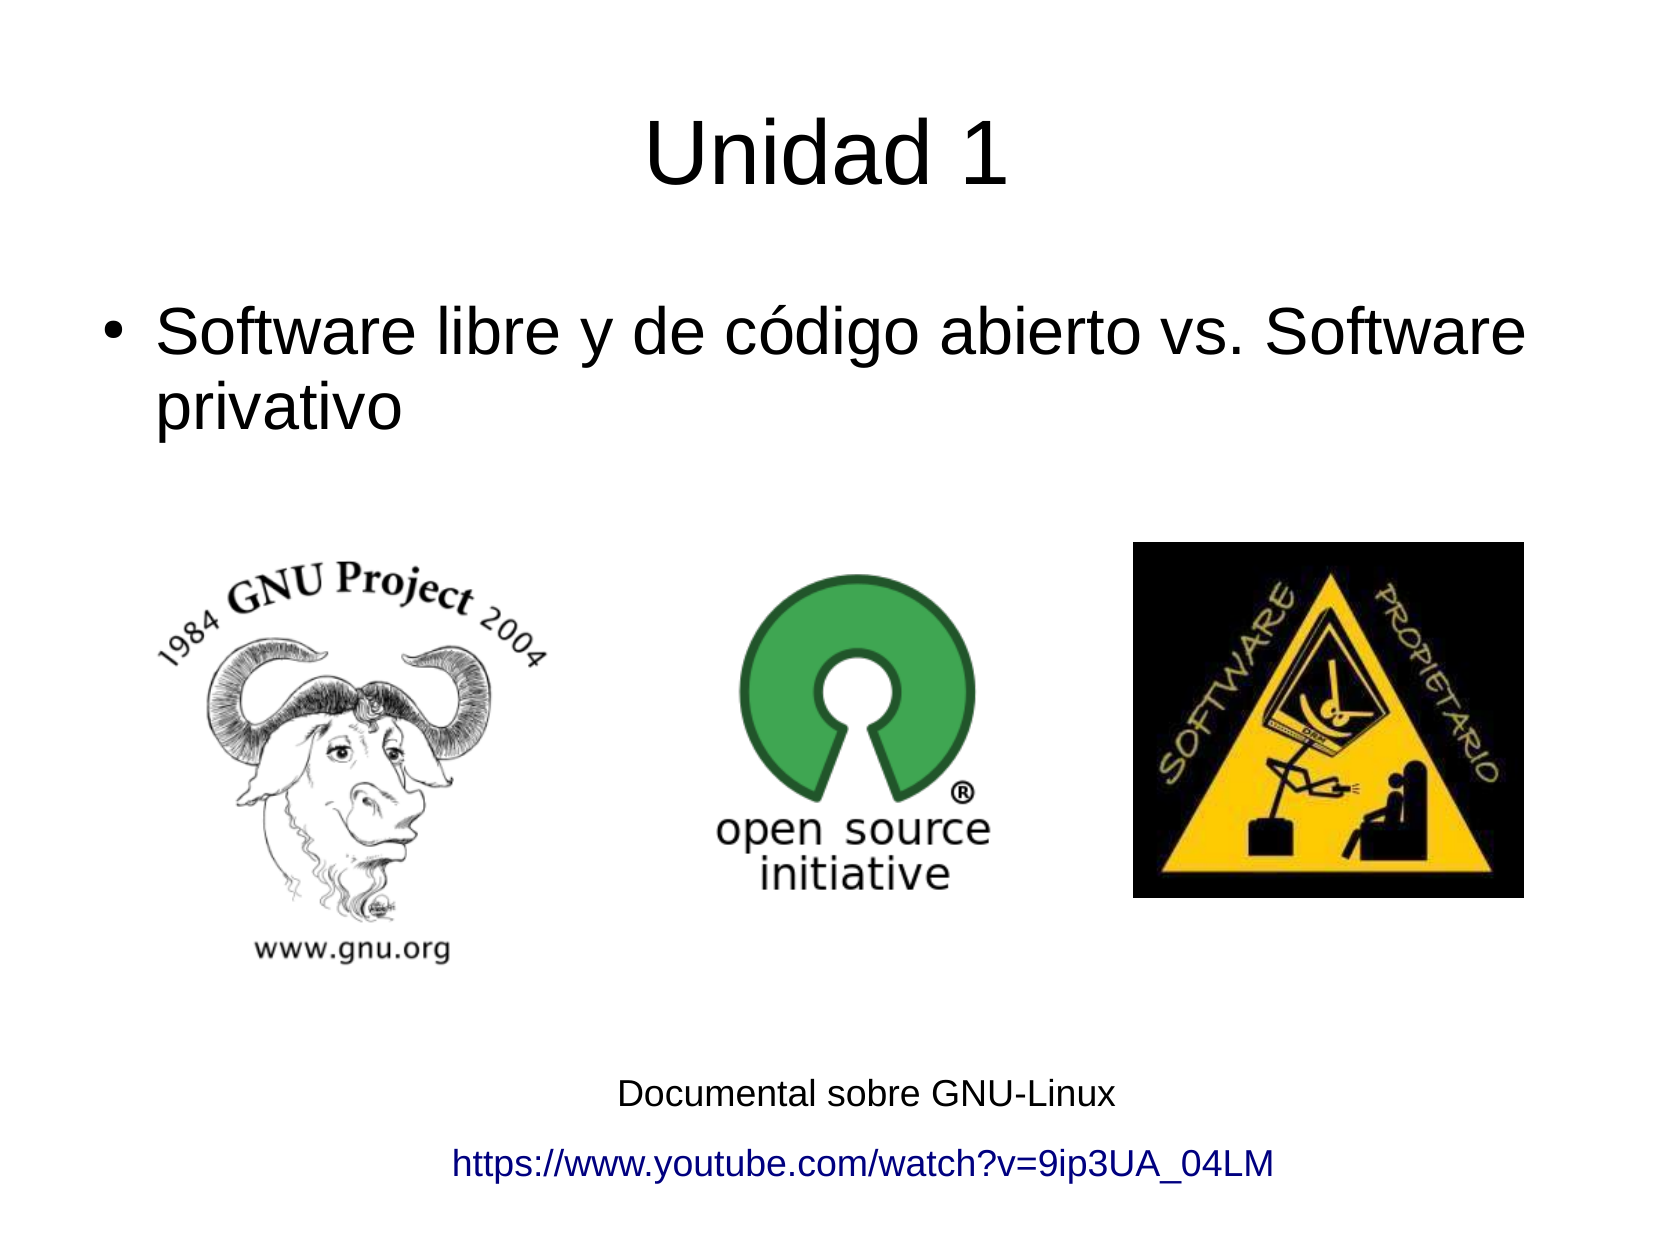

# Unidad 1
Software libre y de código abierto vs. Software privativo
Documental sobre GNU-Linux
https://www.youtube.com/watch?v=9ip3UA_04LM